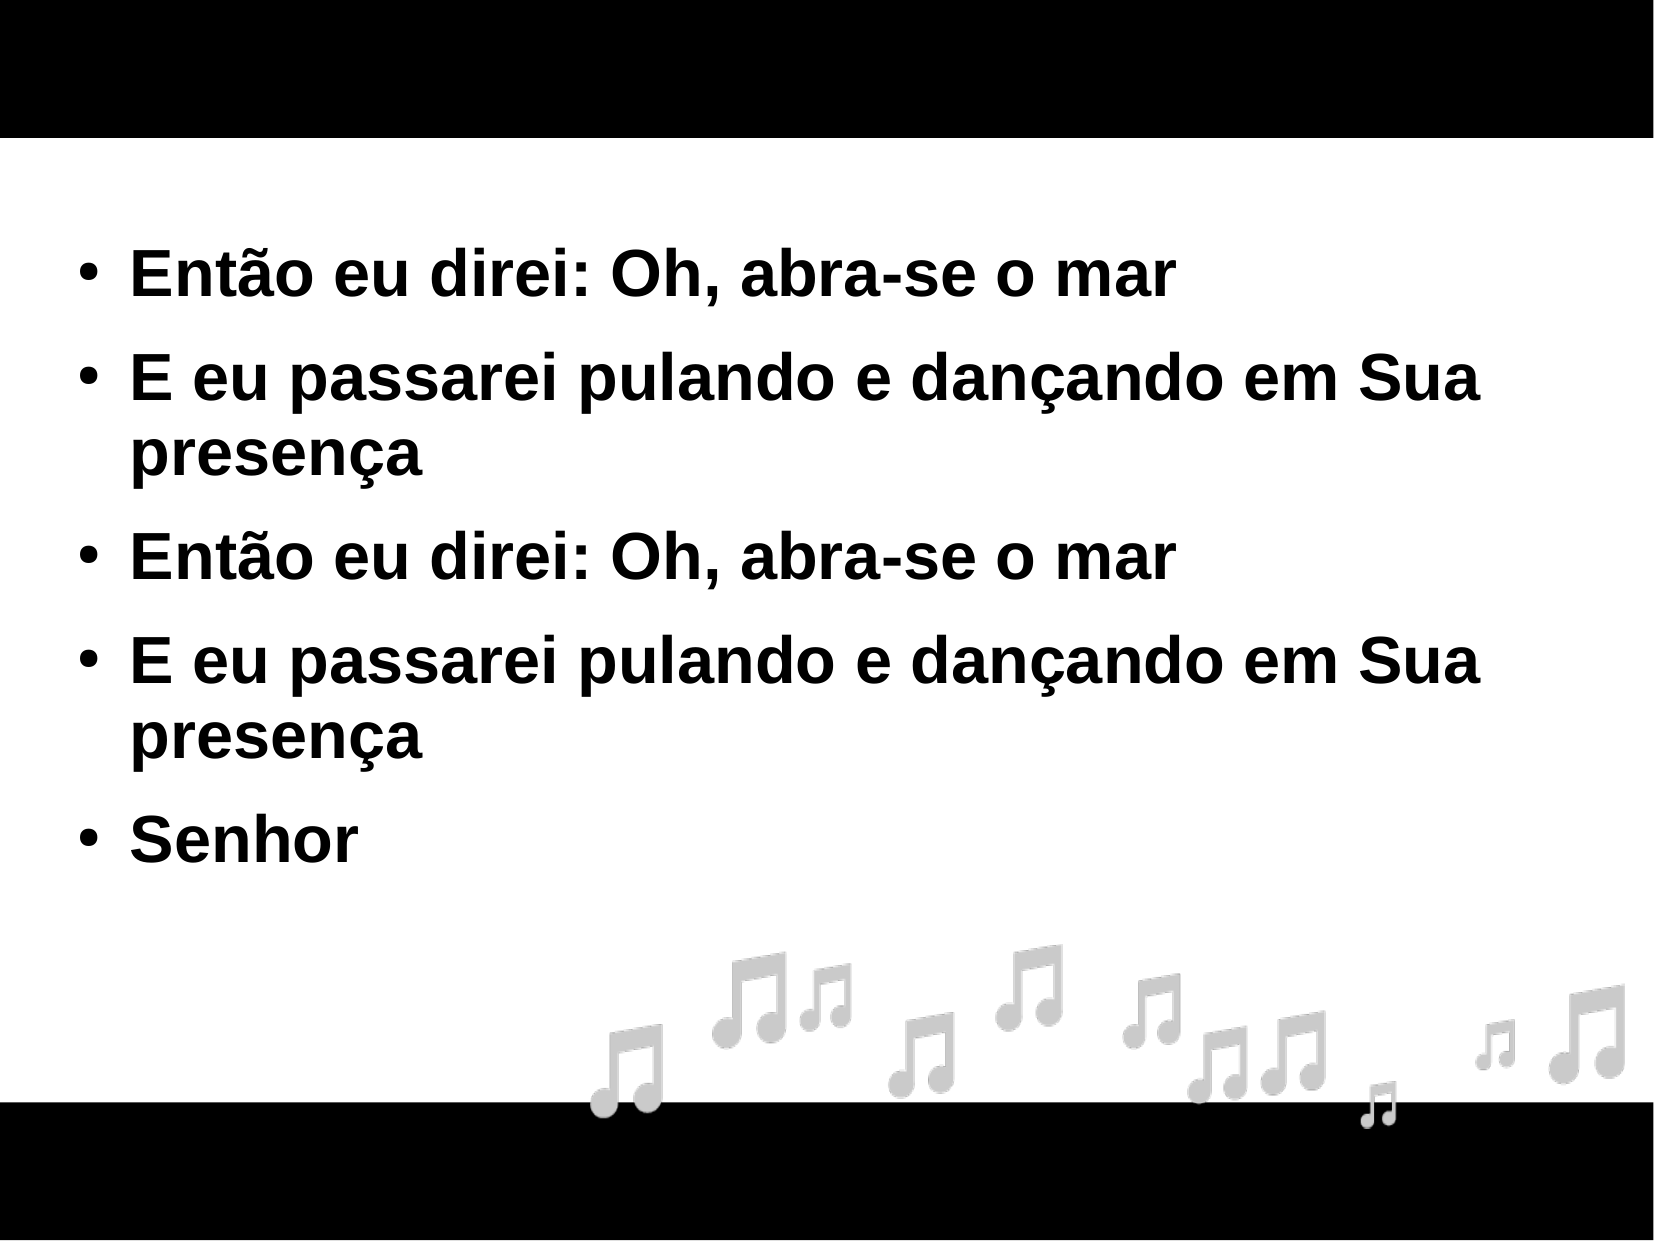

# Então eu direi: Oh, abra-se o mar
E eu passarei pulando e dançando em Sua presença
Então eu direi: Oh, abra-se o mar
E eu passarei pulando e dançando em Sua presença
Senhor